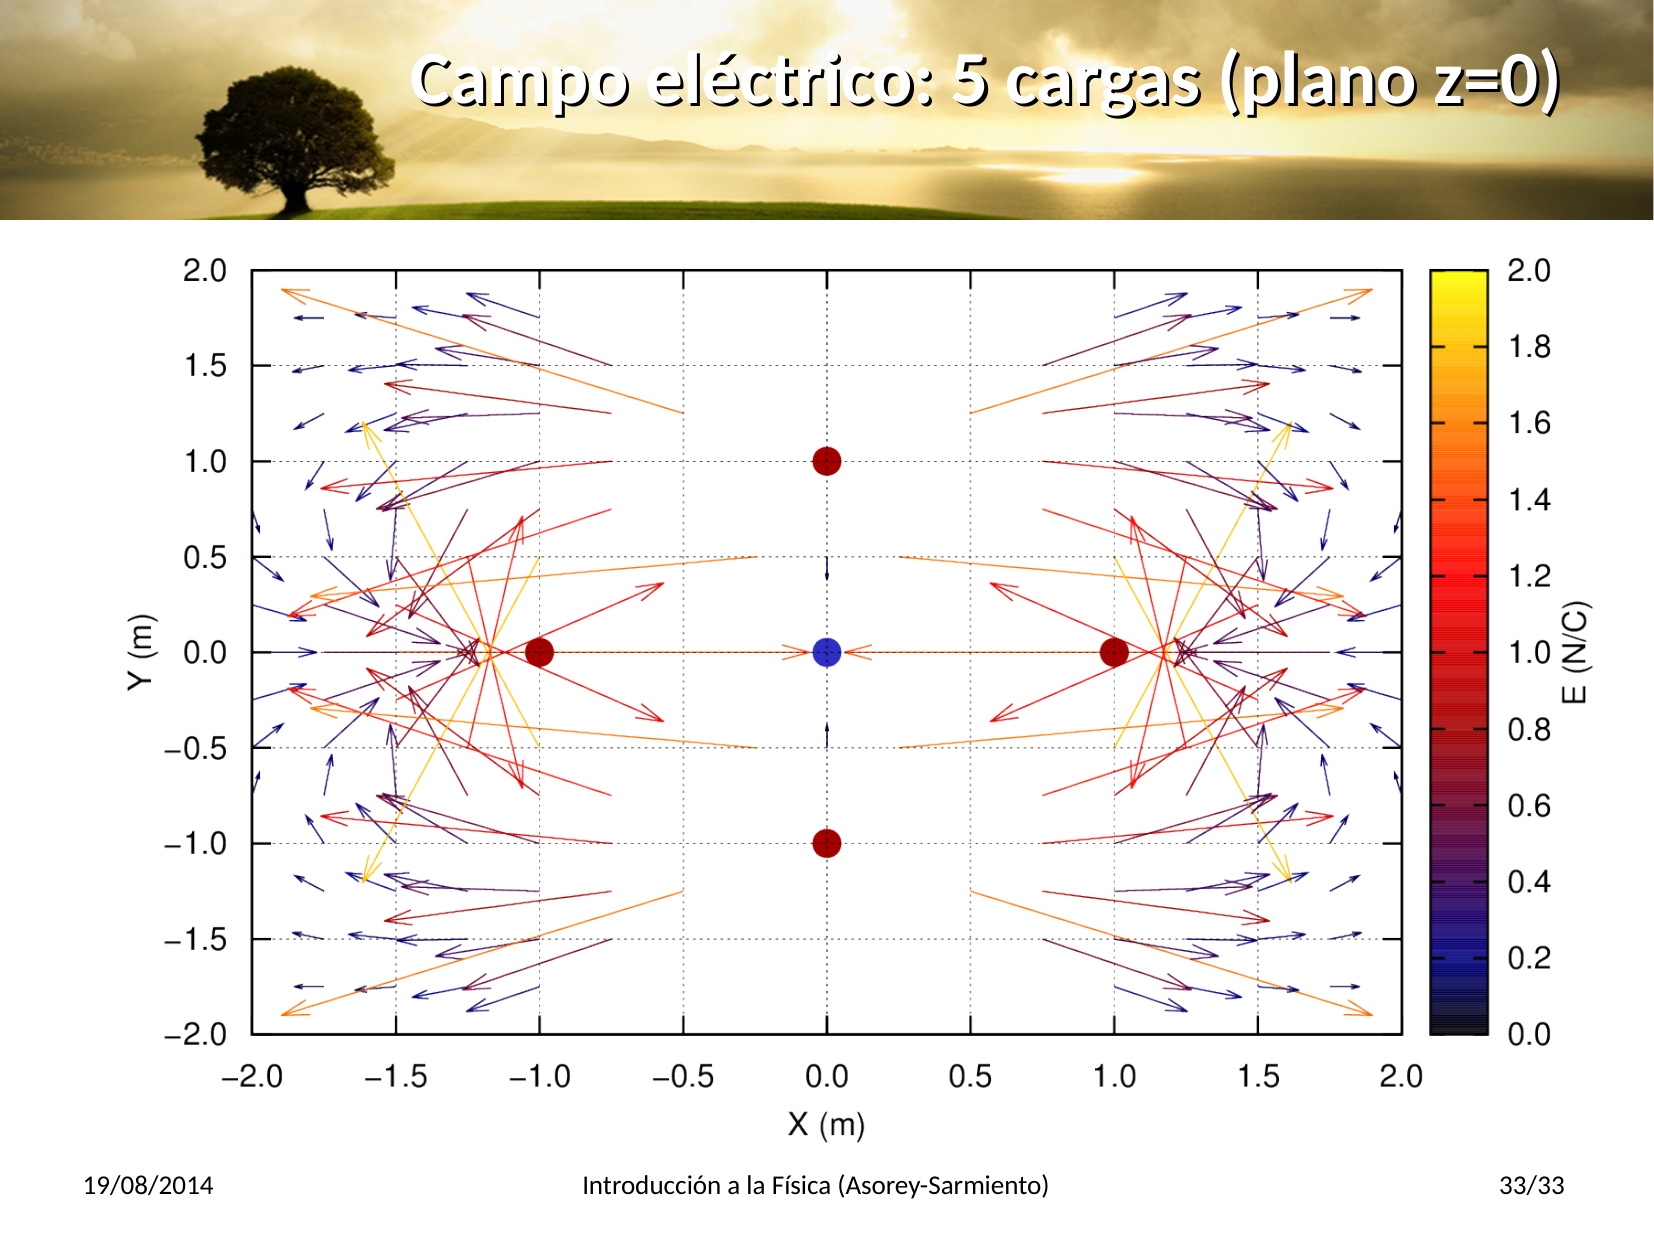

# Campo eléctrico: 5 cargas (plano z=0)
19/08/2014
Introducción a la Física (Asorey-Sarmiento)
33